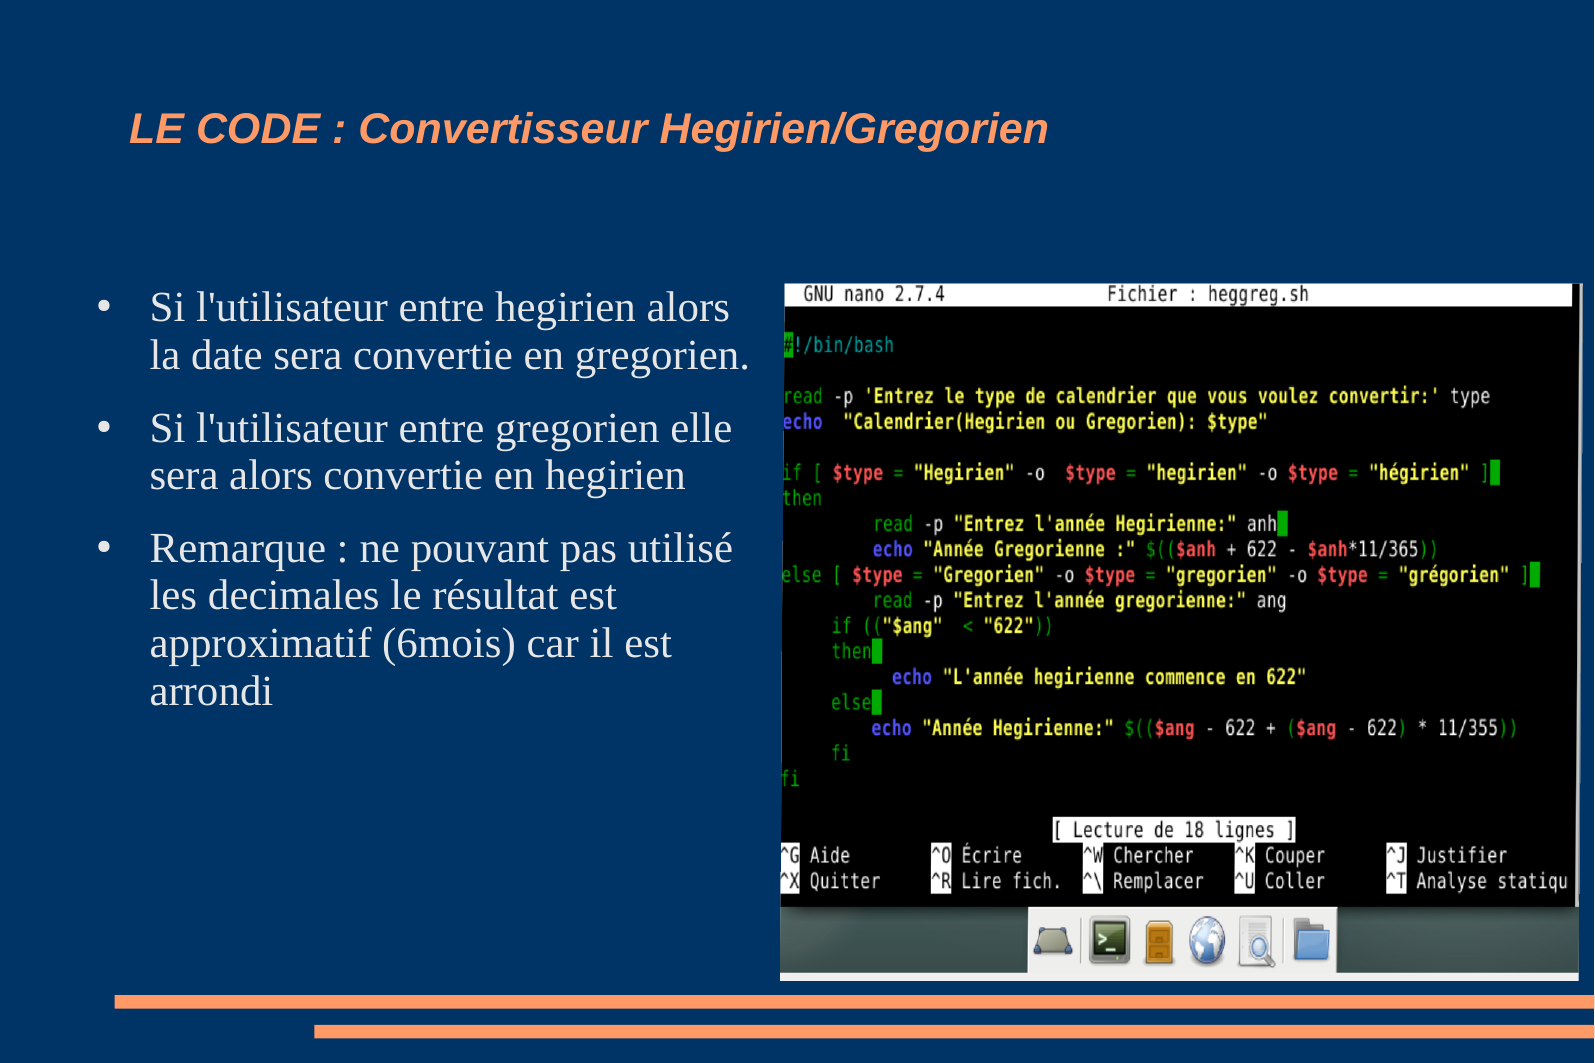

# LE CODE : Convertisseur Hegirien/Gregorien
Si l'utilisateur entre hegirien alors la date sera convertie en gregorien.
Si l'utilisateur entre gregorien elle sera alors convertie en hegirien
Remarque : ne pouvant pas utilisé les decimales le résultat est approximatif (6mois) car il est arrondi